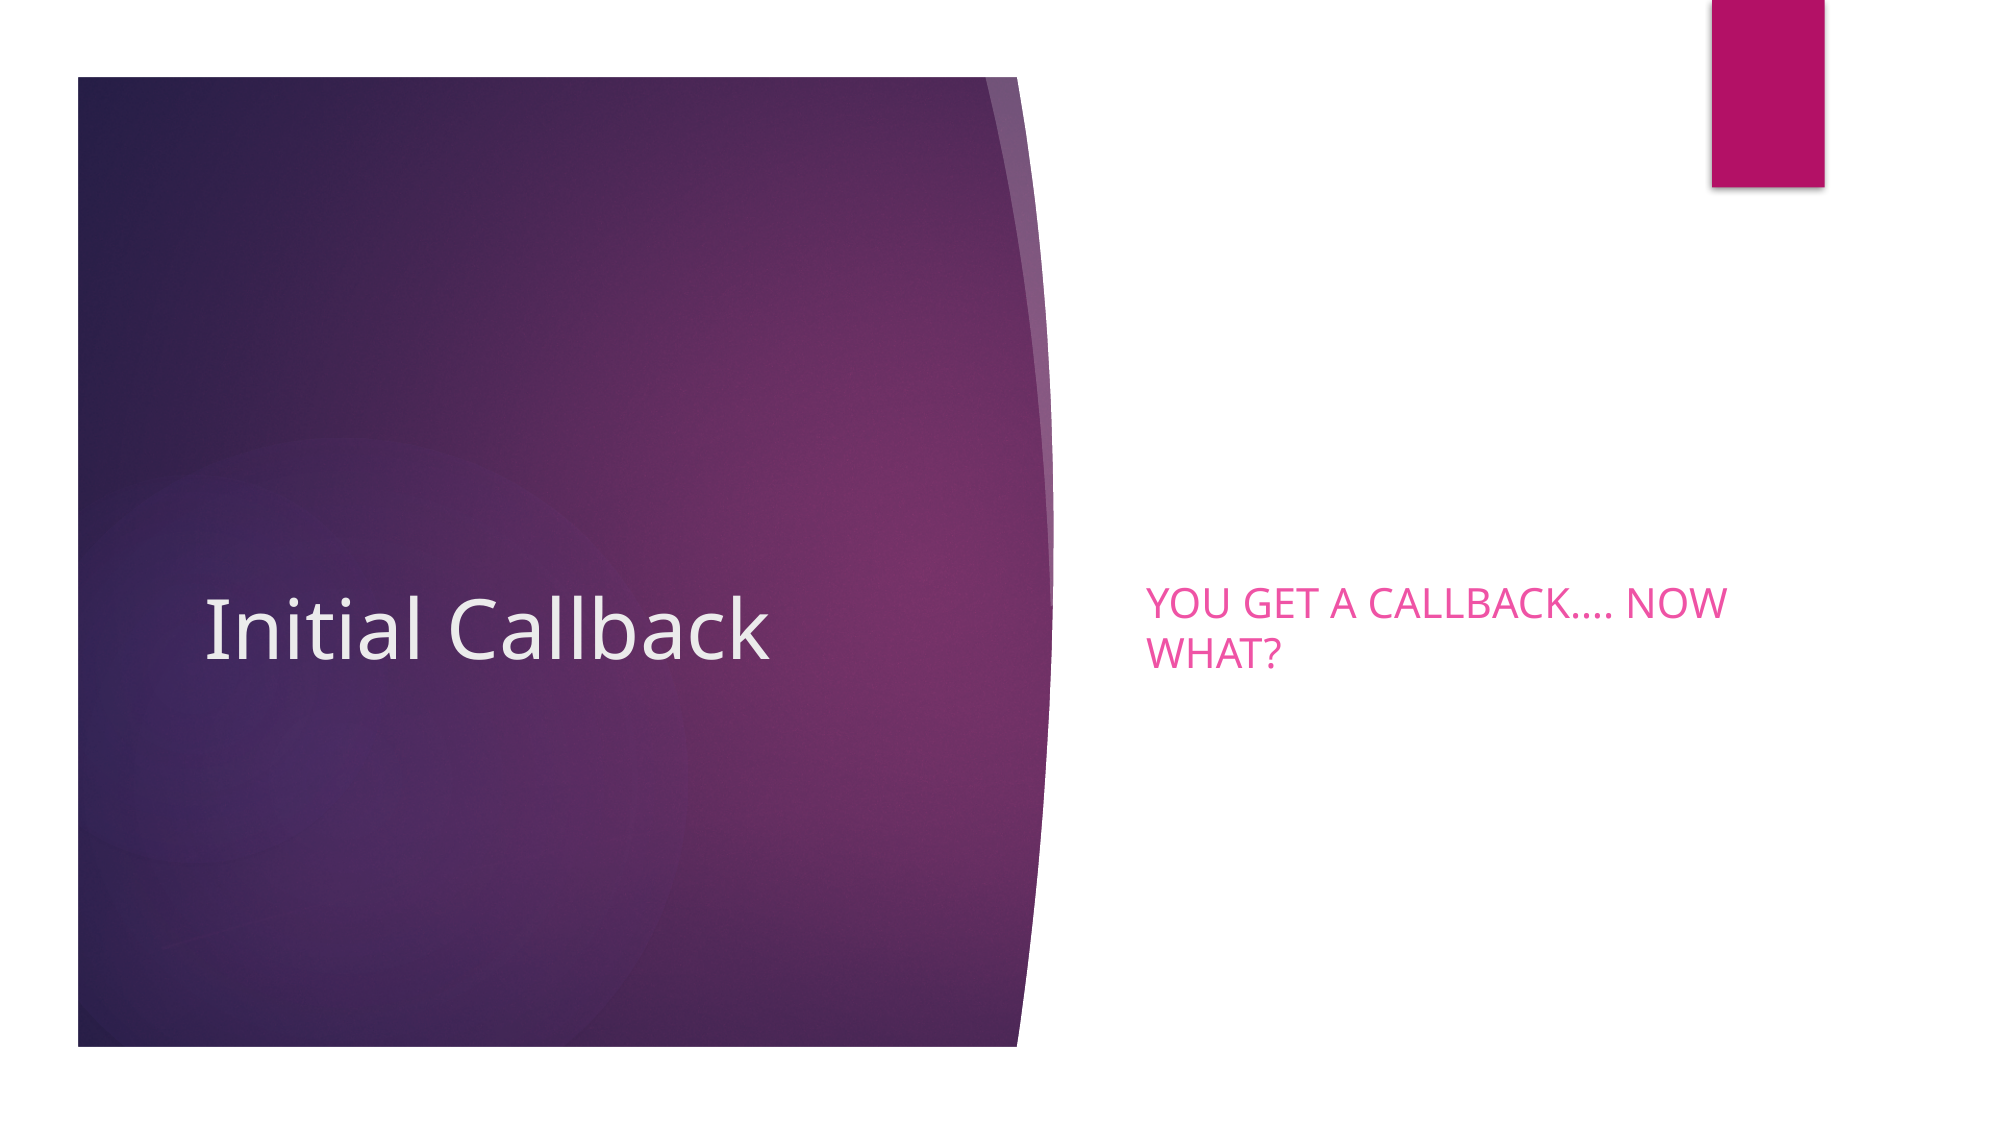

# Initial Callback
You get a callback…. Now what?